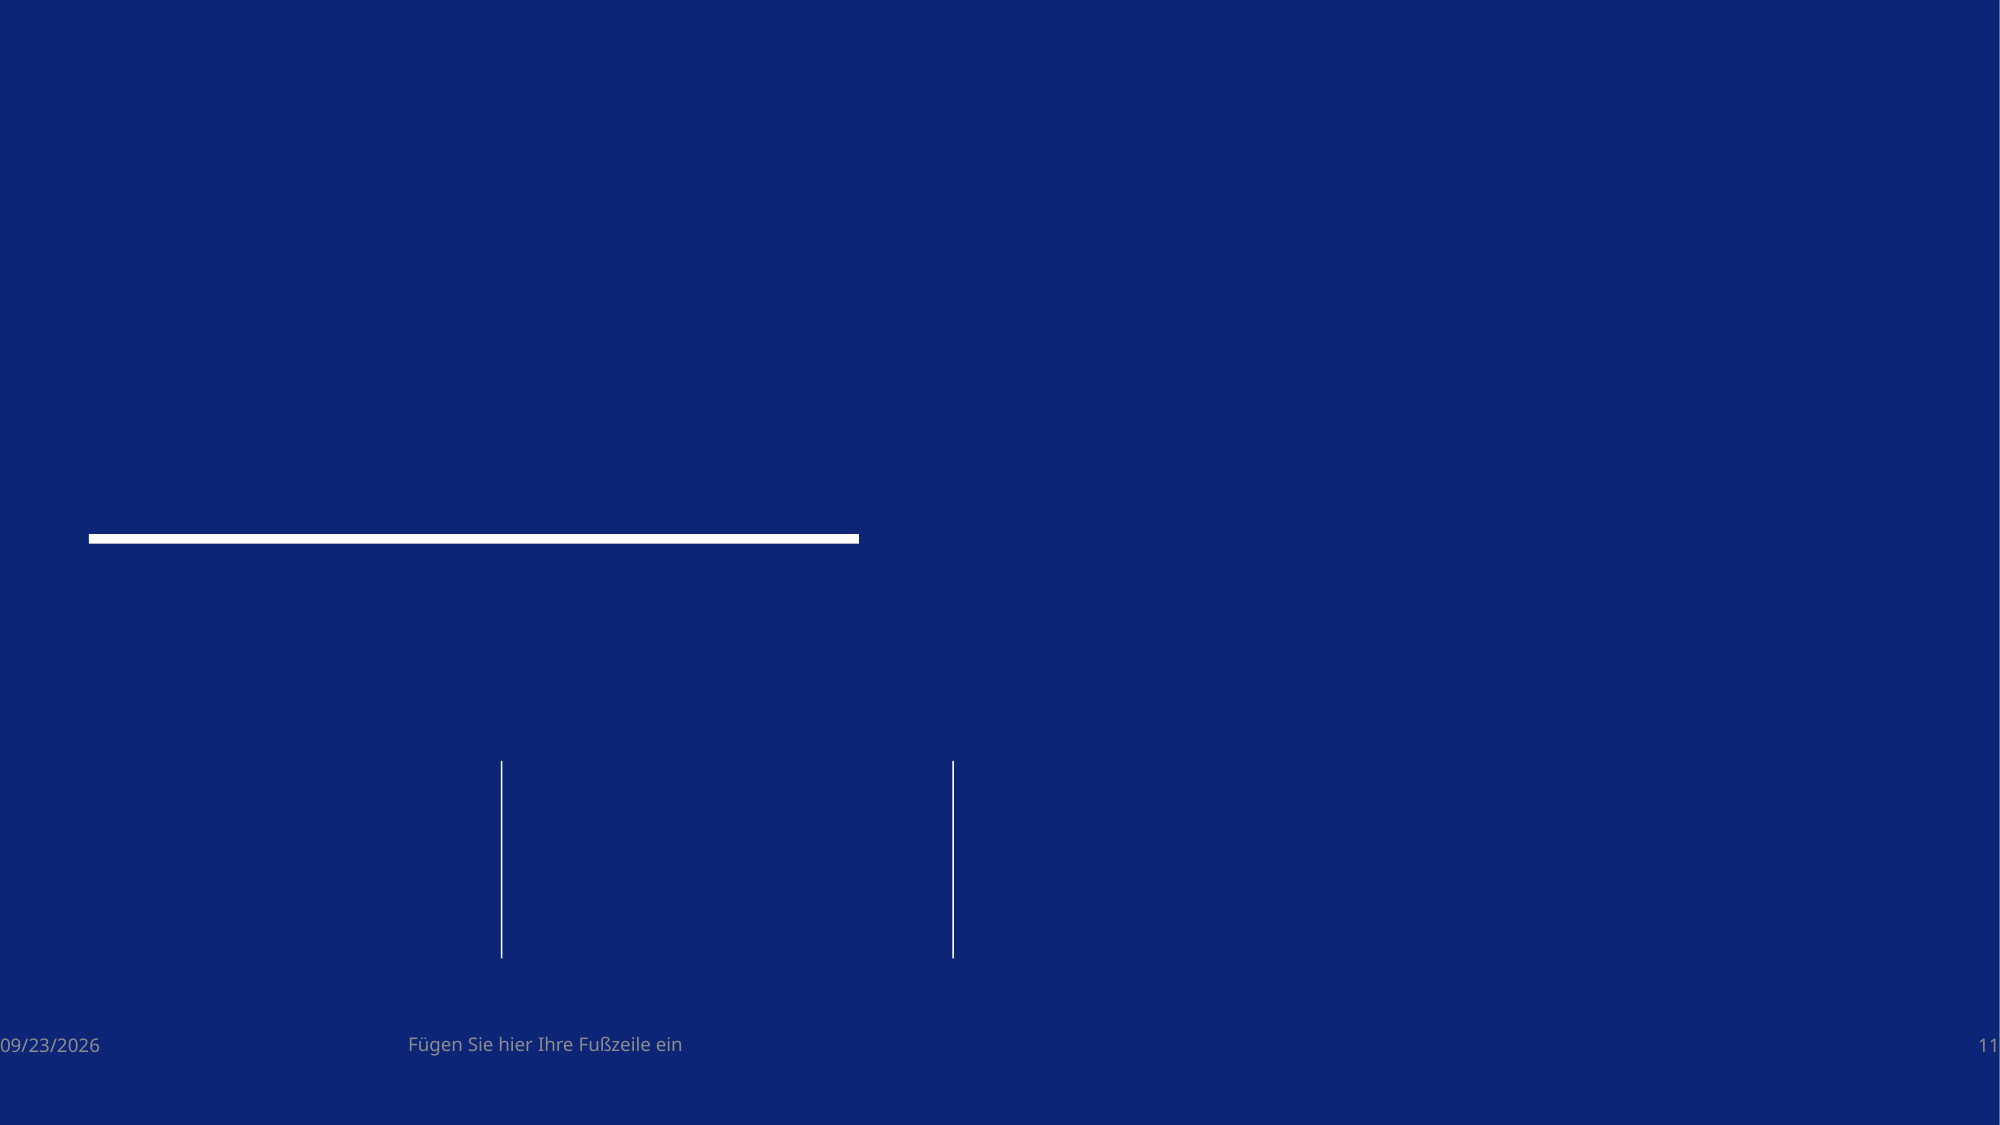

#
Fügen Sie hier Ihre Fußzeile ein